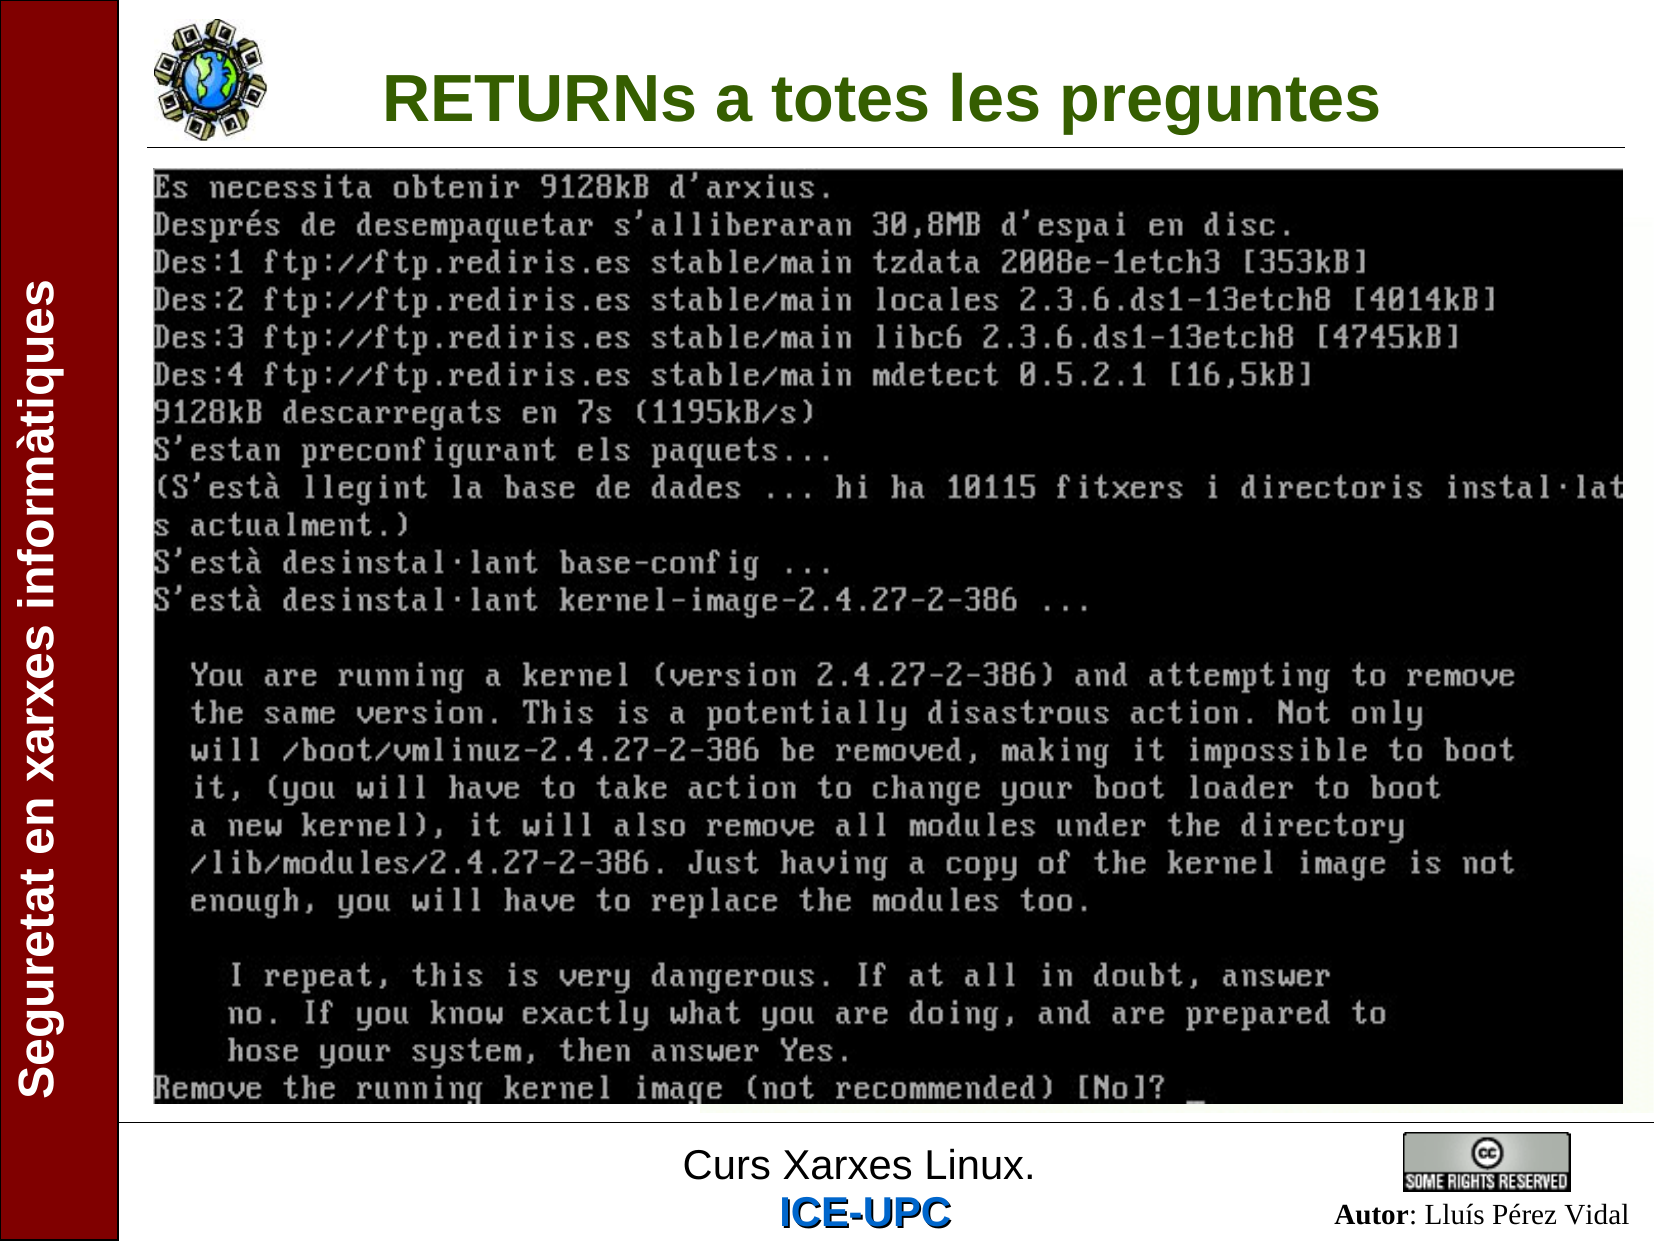

# RETURNs a totes les preguntes
 Croquis d'arquitectura mostrant les 3 zones